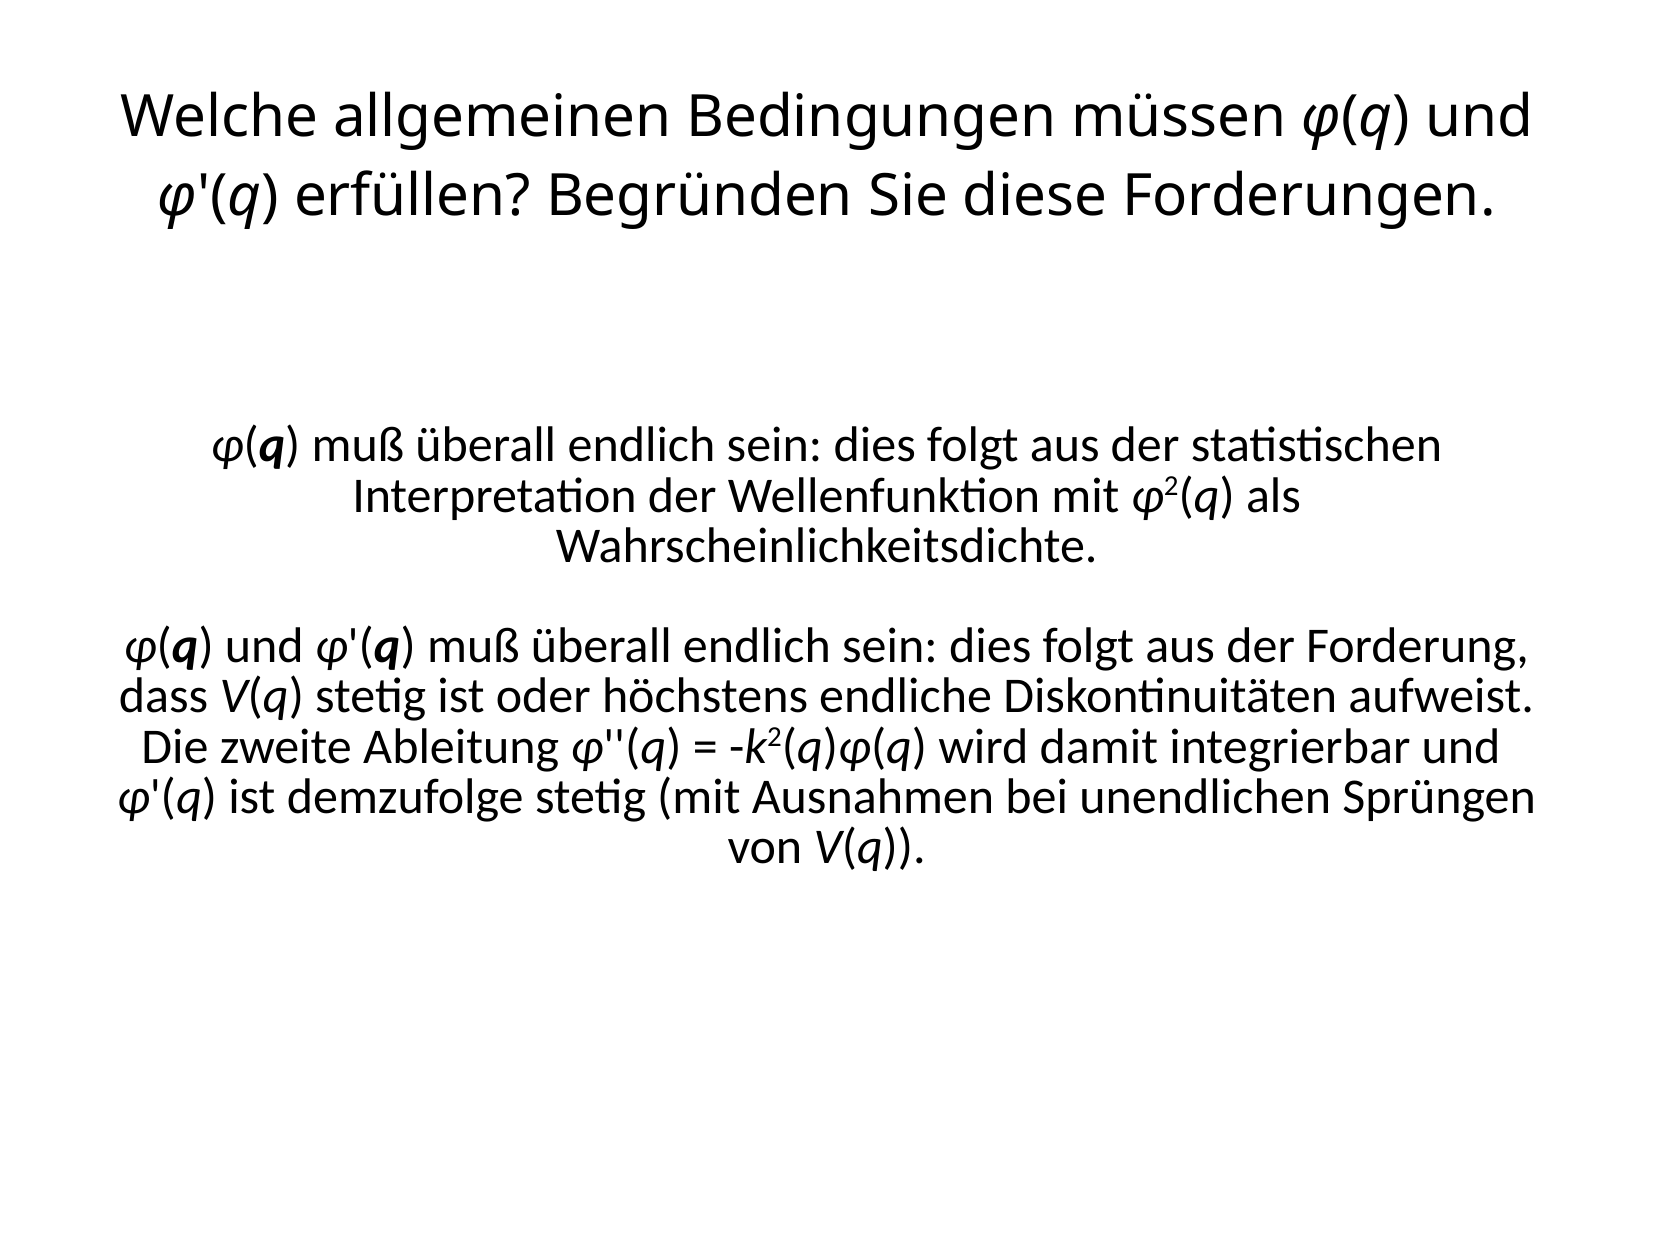

# Welche allgemeinen Bedingungen müssen φ(q) und φ'(q) erfüllen? Begründen Sie diese Forderungen.
φ(q) muß überall endlich sein: dies folgt aus der statistischen Interpretation der Wellenfunktion mit φ2(q) als Wahrscheinlichkeitsdichte.
φ(q) und φ'(q) muß überall endlich sein: dies folgt aus der Forderung, dass V(q) stetig ist oder höchstens endliche Diskontinuitäten aufweist. Die zweite Ableitung φ''(q) = -k2(q)φ(q) wird damit integrierbar und
φ'(q) ist demzufolge stetig (mit Ausnahmen bei unendlichen Sprüngen von V(q)).